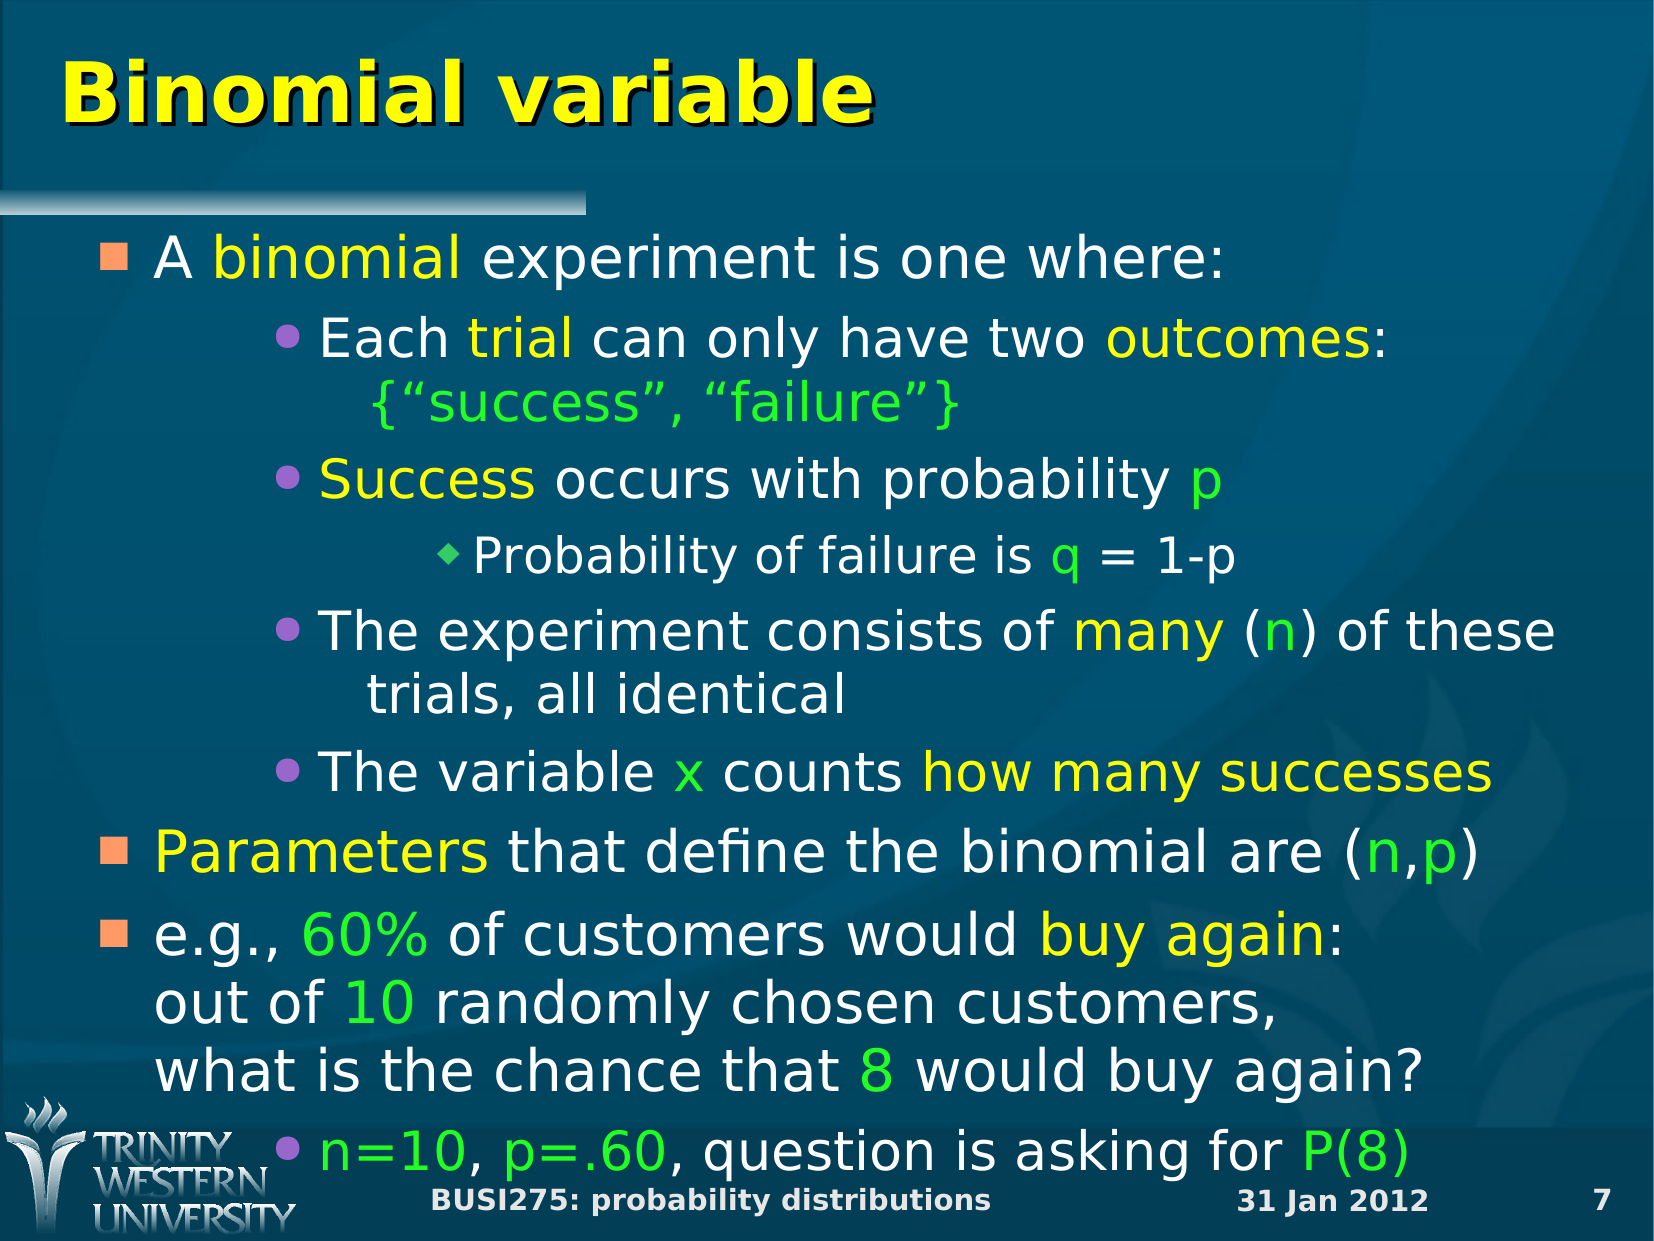

# Binomial variable
A binomial experiment is one where:
Each trial can only have two outcomes: {“success”, “failure”}
Success occurs with probability p
Probability of failure is q = 1-p
The experiment consists of many (n) of these trials, all identical
The variable x counts how many successes
Parameters that define the binomial are (n,p)
e.g., 60% of customers would buy again:
out of 10 randomly chosen customers,
what is the chance that 8 would buy again?
n=10, p=.60, question is asking for P(8)
BUSI275: probability distributions
31 Jan 2012
7